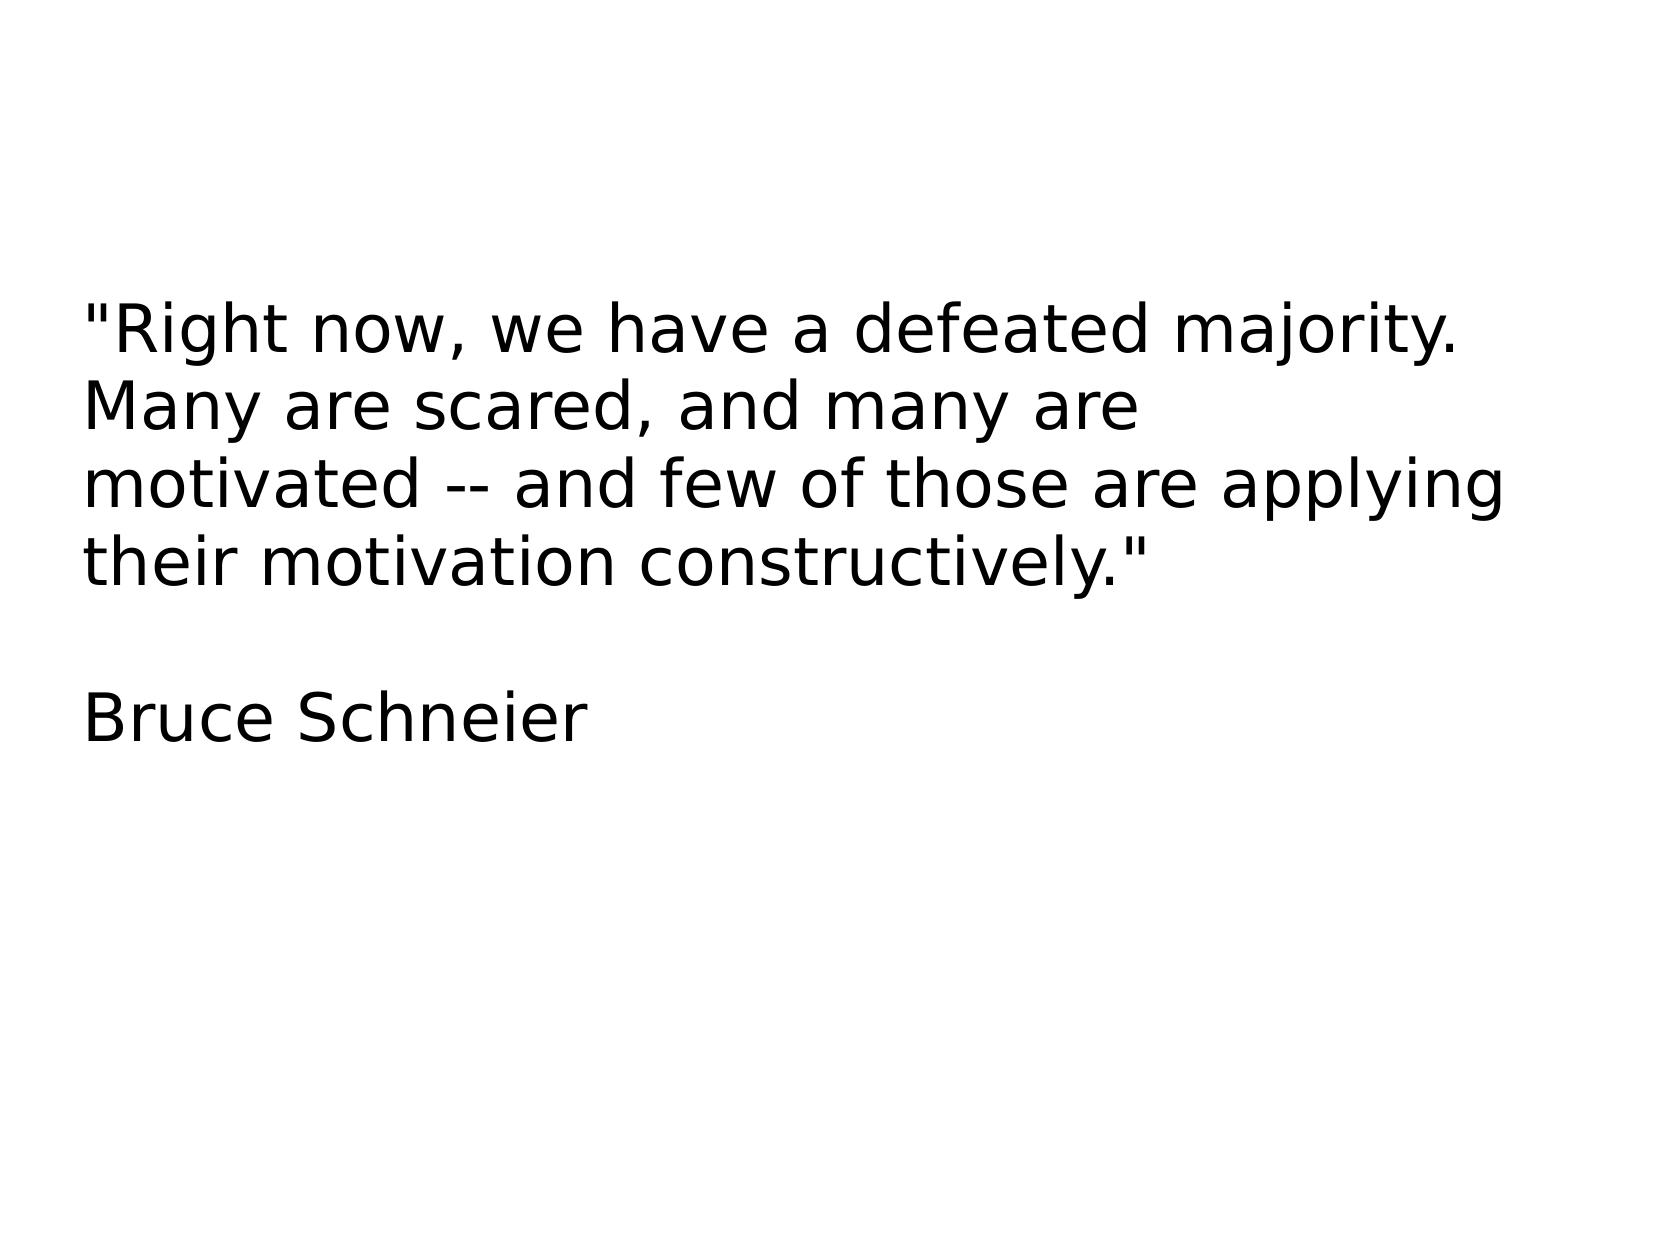

#
"Right now, we have a defeated majority. Many are scared, and many are
motivated -- and few of those are applying their motivation constructively."
Bruce Schneier